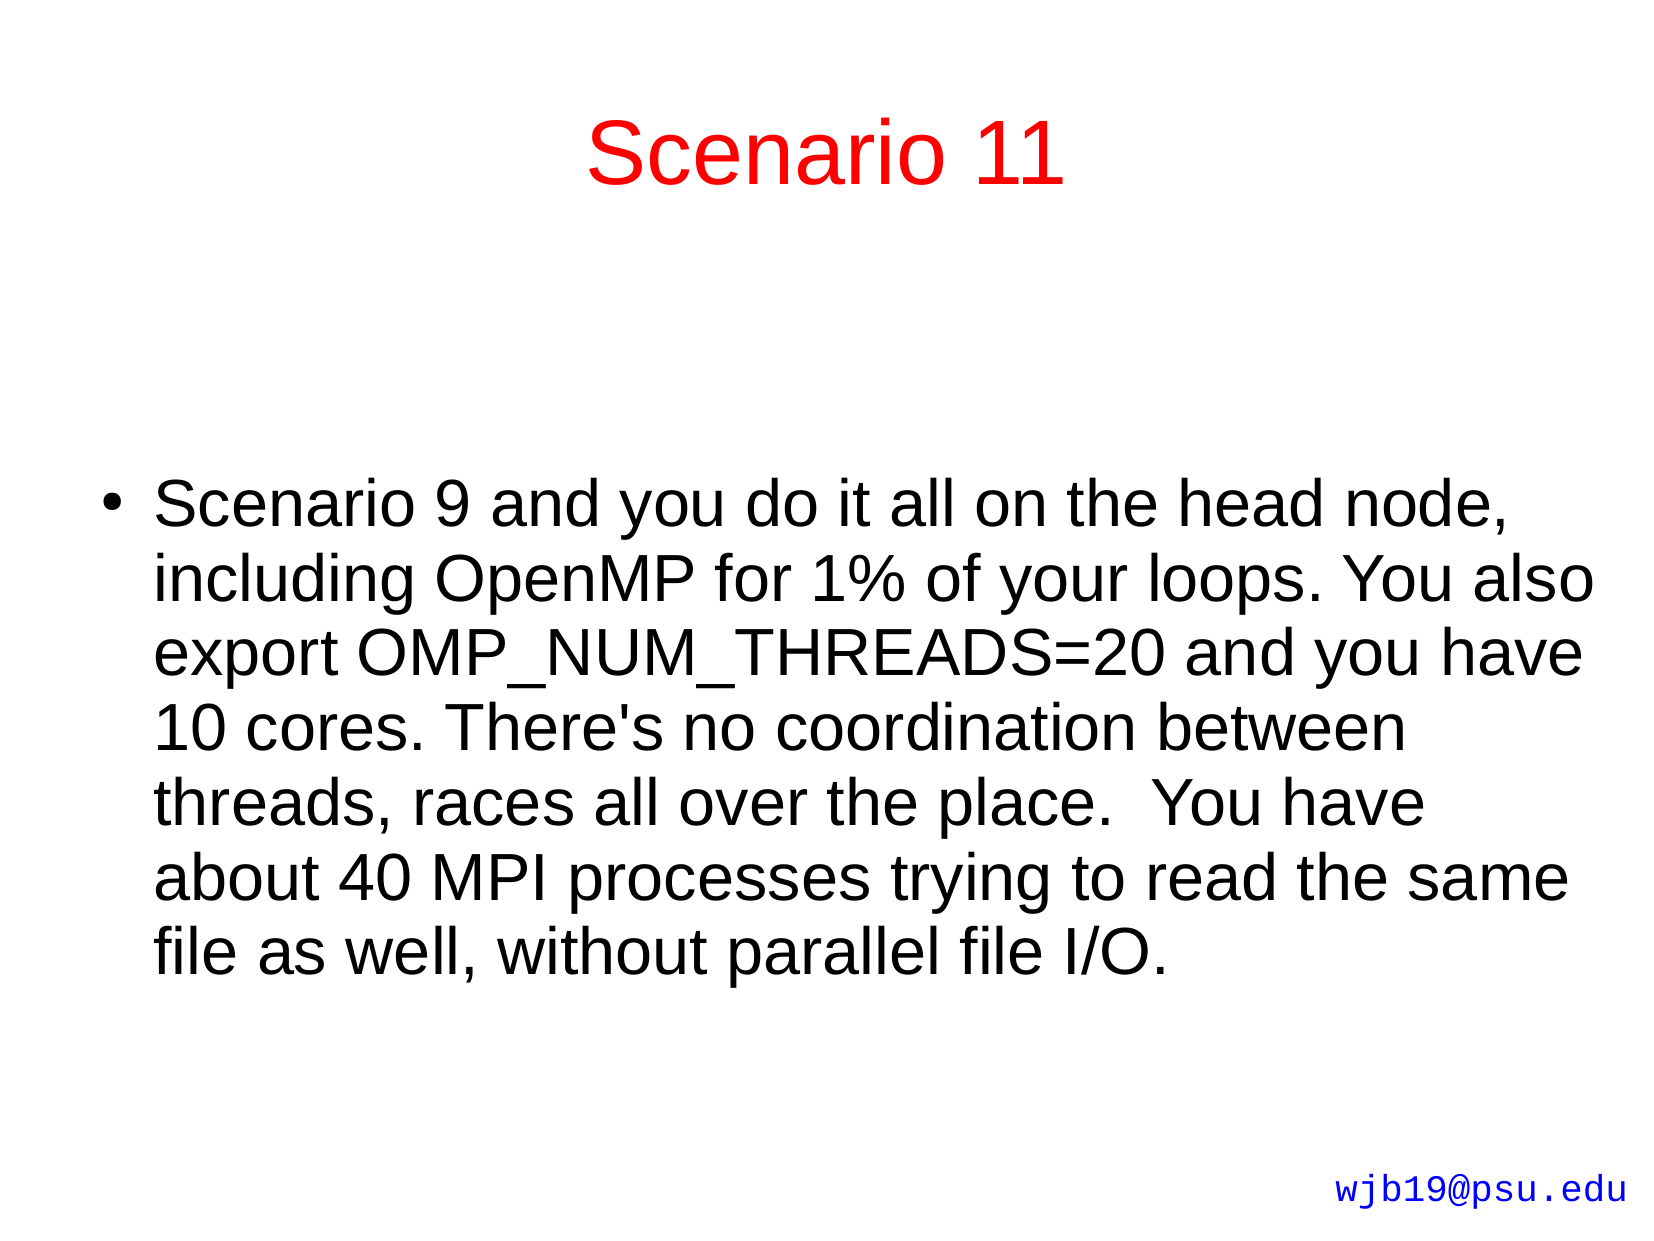

# Scenario 11
Scenario 9 and you do it all on the head node, including OpenMP for 1% of your loops. You also export OMP_NUM_THREADS=20 and you have 10 cores. There's no coordination between threads, races all over the place. You have about 40 MPI processes trying to read the same file as well, without parallel file I/O.
wjb19@psu.edu